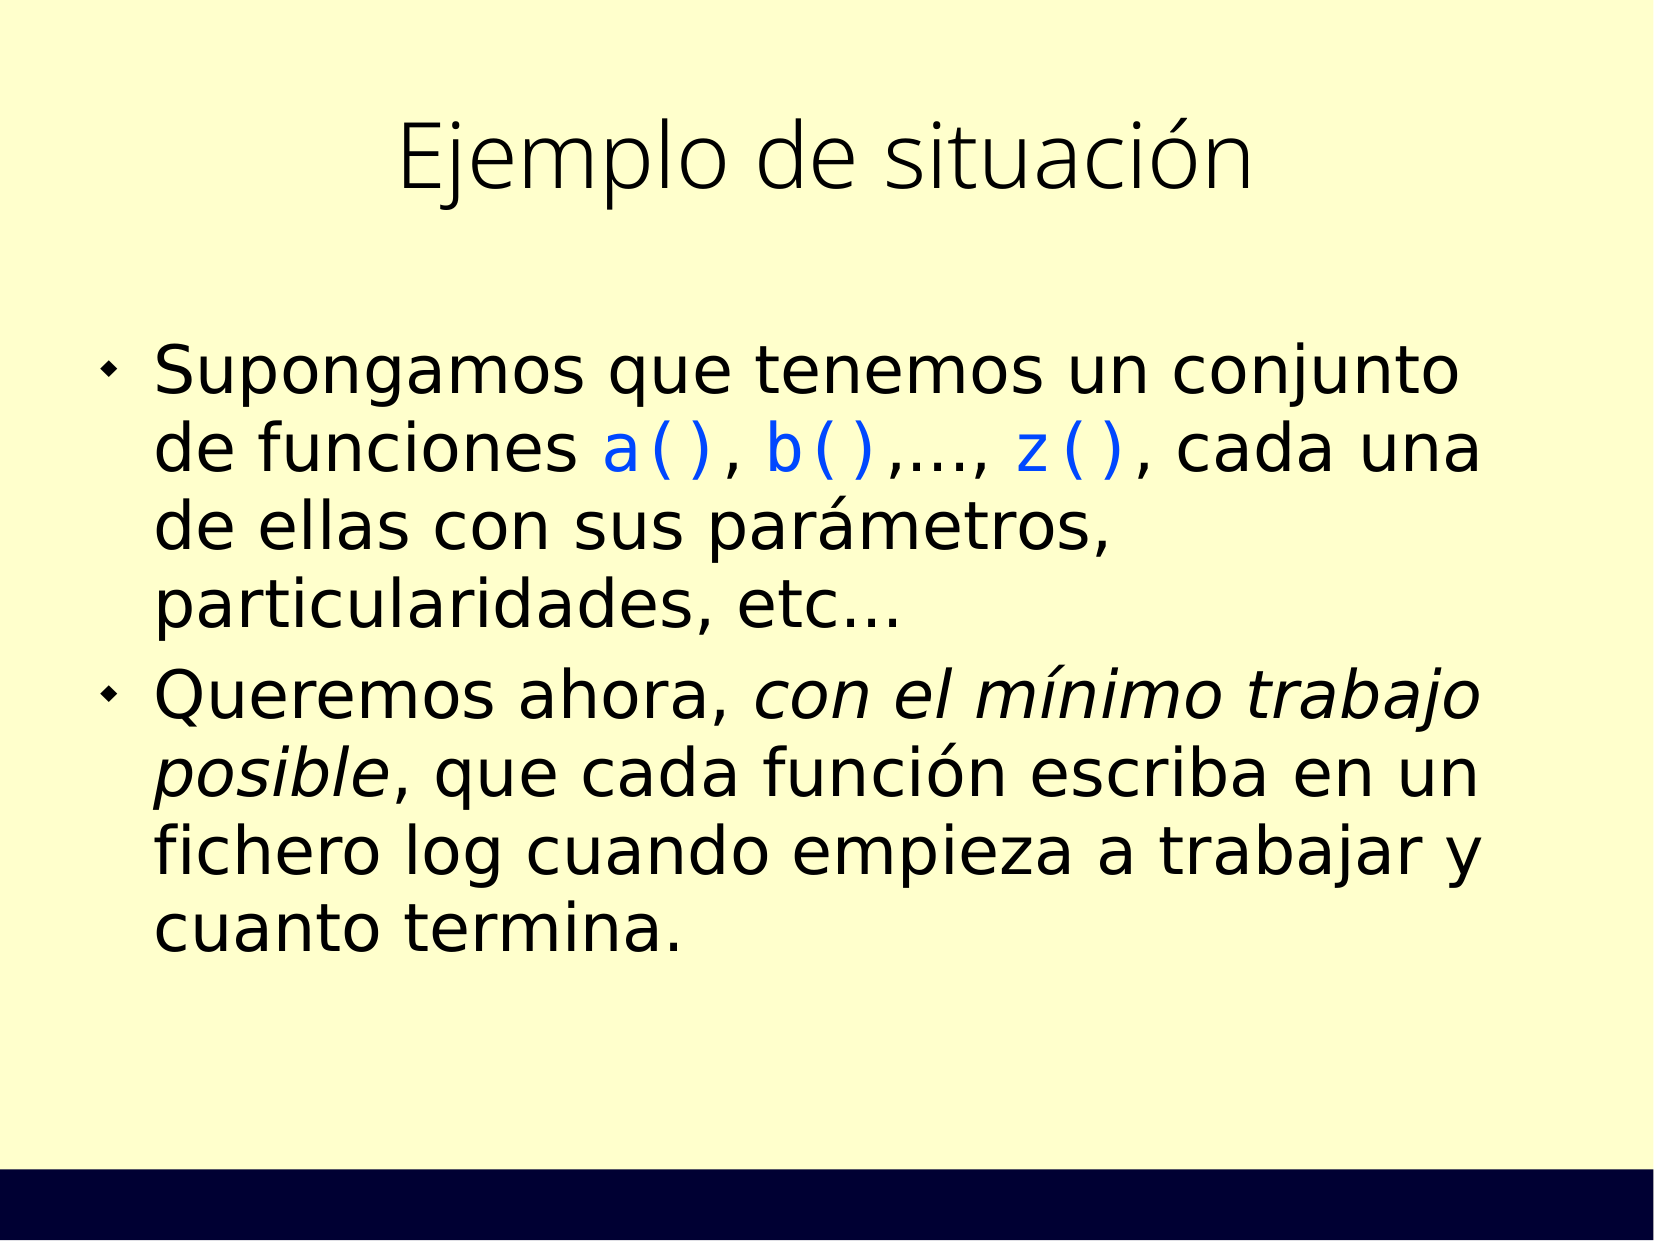

# Ejemplo de situación
Supongamos que tenemos un conjunto de funciones a(), b(),..., z(), cada una de ellas con sus parámetros, particularidades, etc...
Queremos ahora, con el mínimo trabajo posible, que cada función escriba en un fichero log cuando empieza a trabajar y cuanto termina.